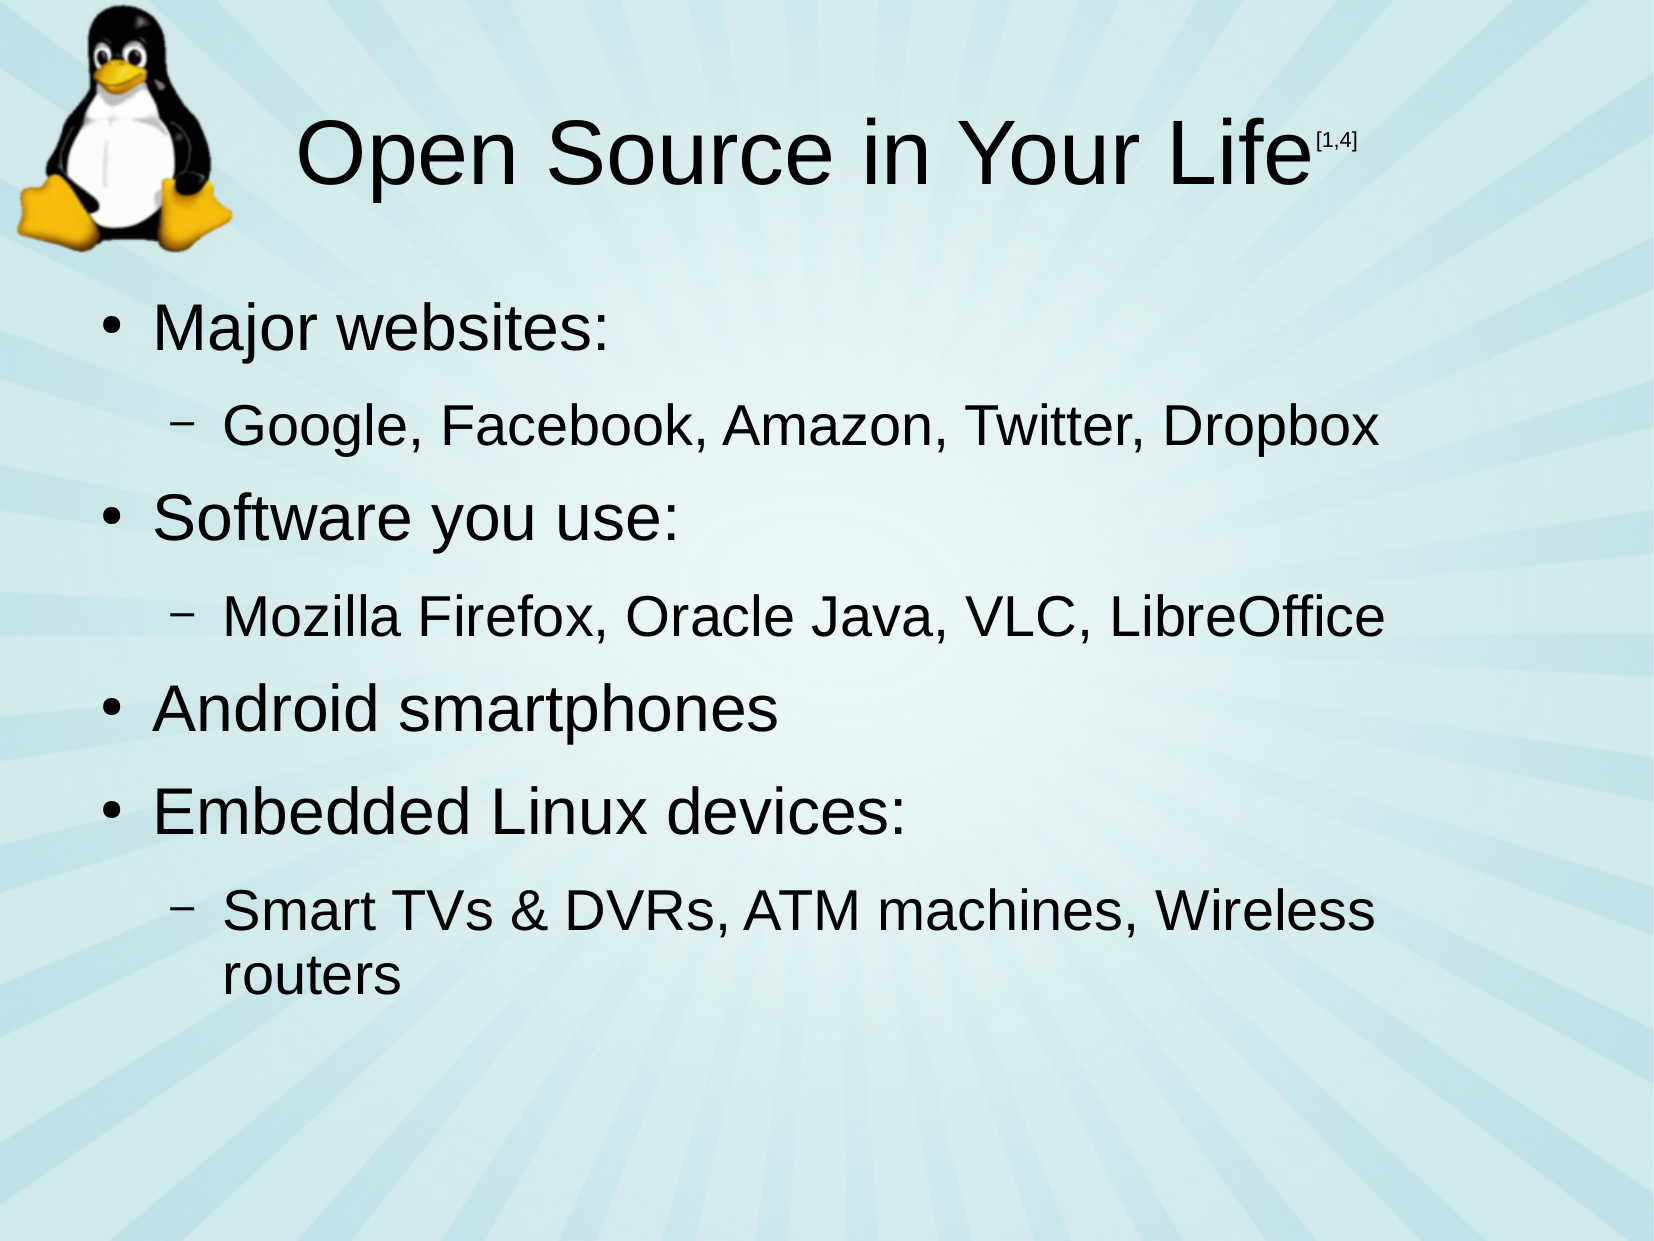

# Open Source in Your Life[1,4]
Major websites:
Google, Facebook, Amazon, Twitter, Dropbox
Software you use:
Mozilla Firefox, Oracle Java, VLC, LibreOffice
Android smartphones
Embedded Linux devices:
Smart TVs & DVRs, ATM machines, Wireless routers